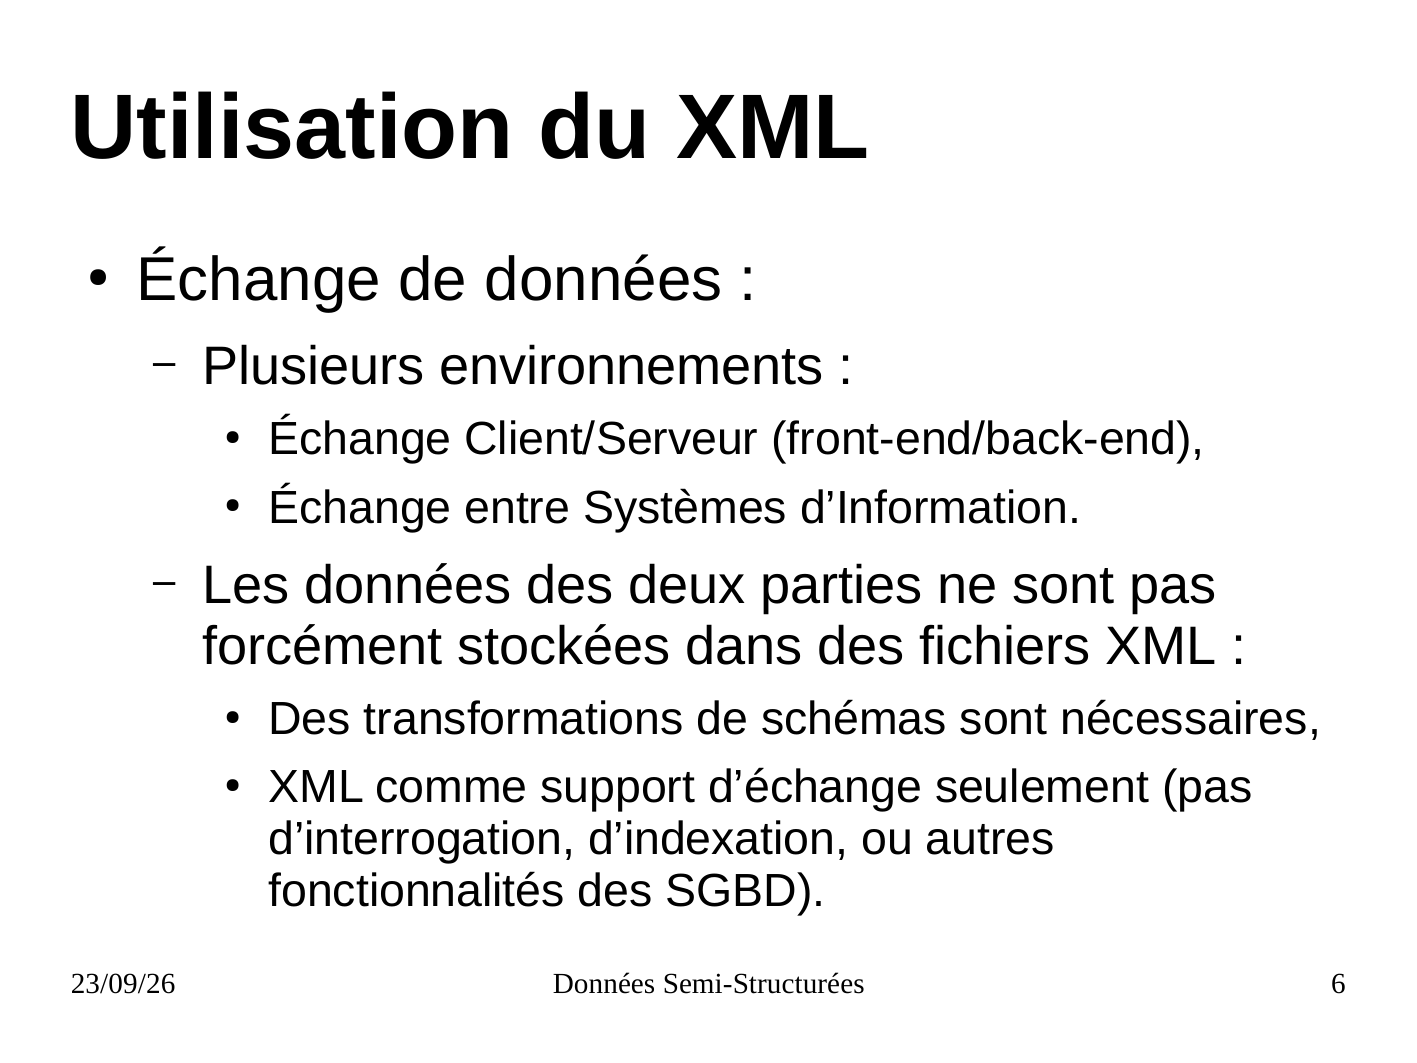

# Utilisation du XML
Échange de données :
Plusieurs environnements :
Échange Client/Serveur (front-end/back-end),
Échange entre Systèmes d’Information.
Les données des deux parties ne sont pas forcément stockées dans des fichiers XML :
Des transformations de schémas sont nécessaires,
XML comme support d’échange seulement (pas d’interrogation, d’indexation, ou autres fonctionnalités des SGBD).
Données Semi-Structurées
6